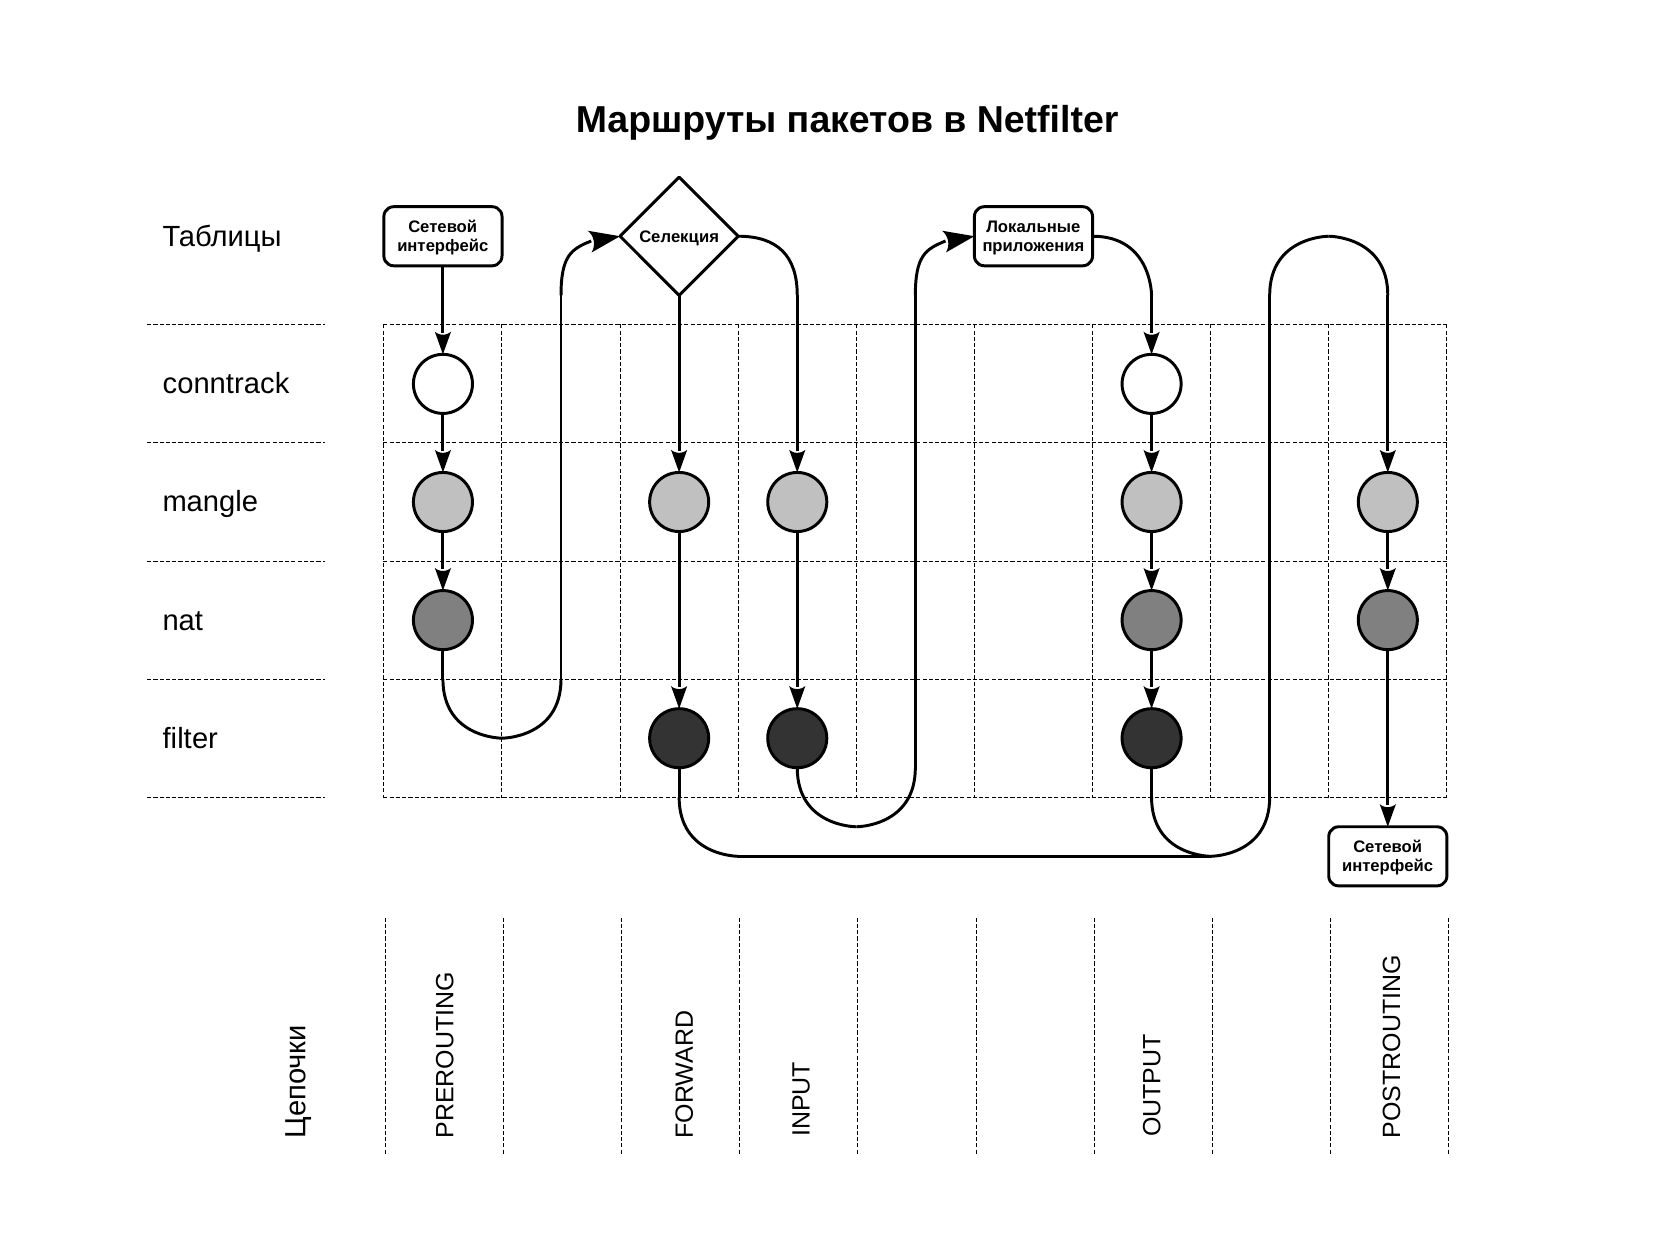

Маршруты пакетов в Netfilter
Селекция
Таблицы
Сетевой
интерфейс
Локальные
приложения
conntrack
mangle
nat
filter
Сетевой
интерфейс
INPUT
FORWARD
POSTROUTING
OUTPUT
Цепочки
PREROUTING